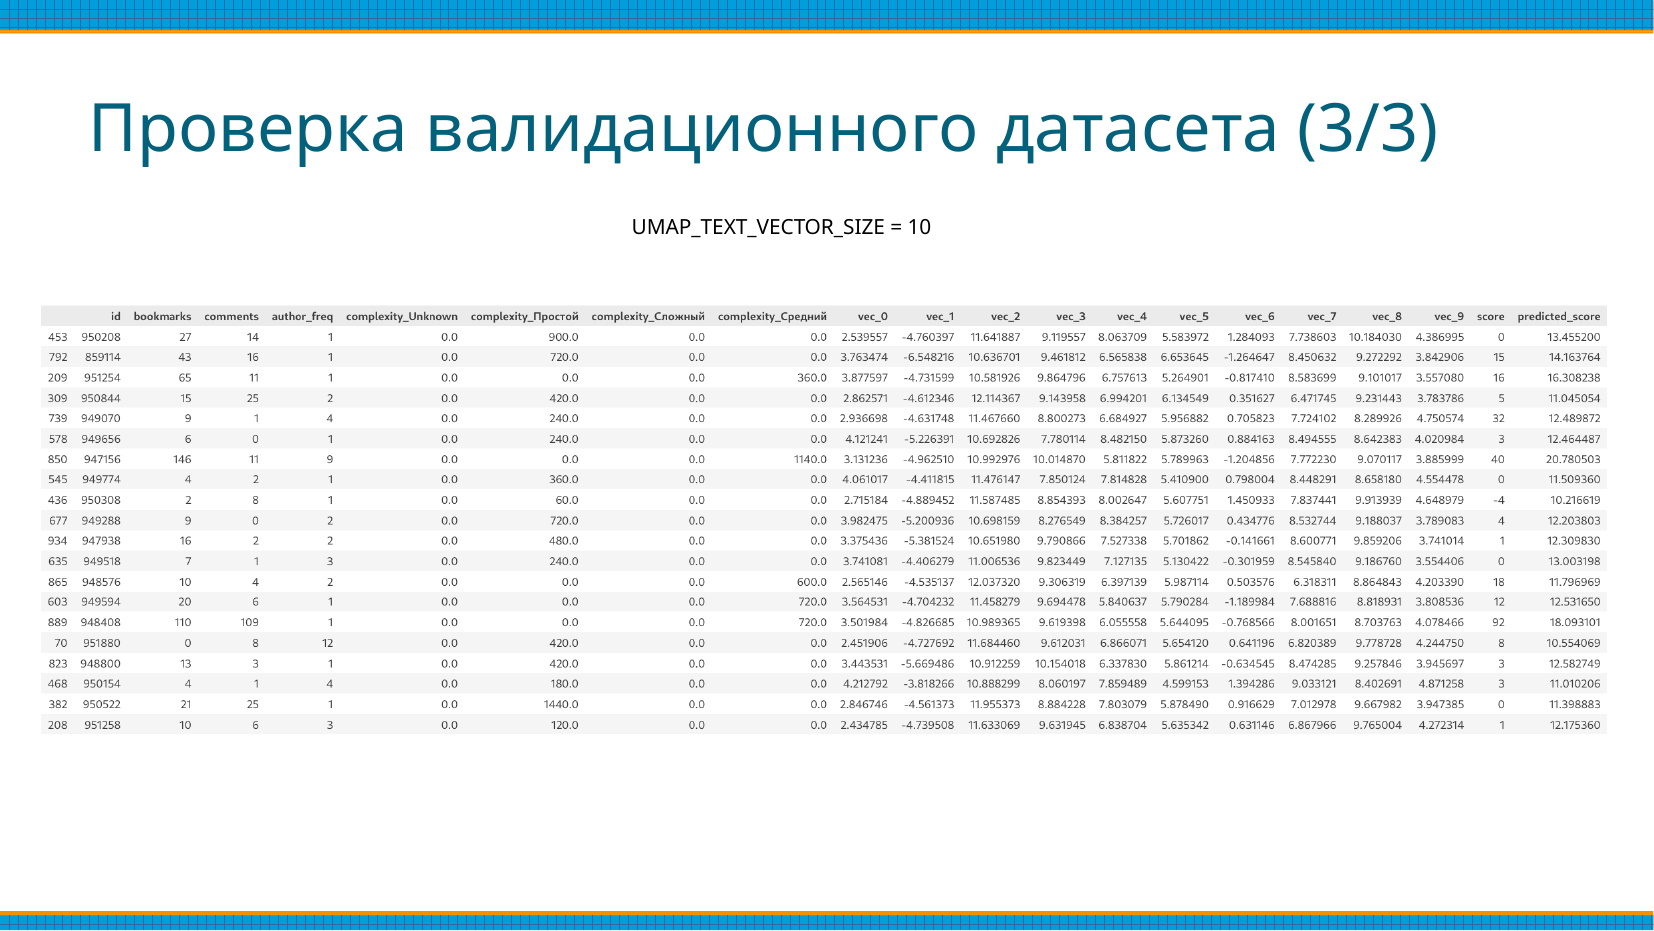

# Проверка валидационного датасета (3/3)
UMAP_TEXT_VECTOR_SIZE = 10